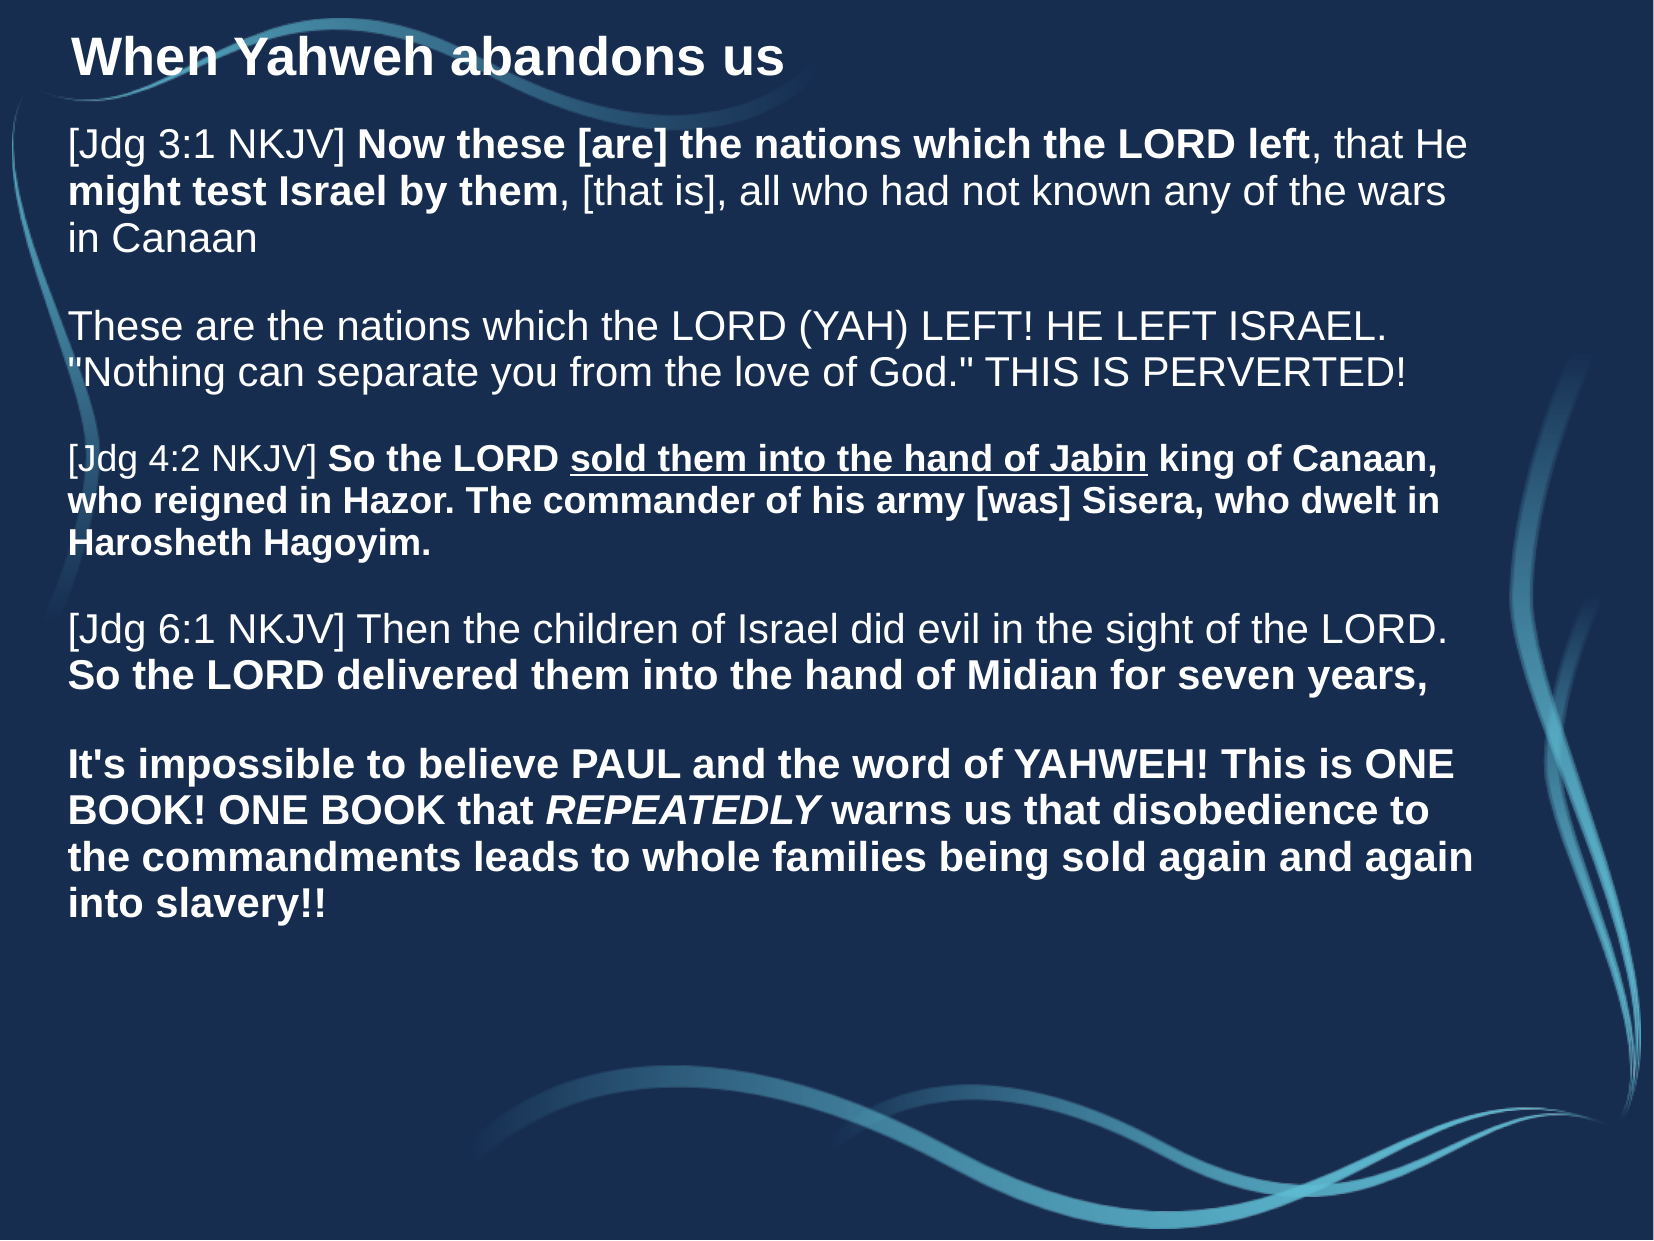

When Yahweh abandons us
[Jdg 3:1 NKJV] Now these [are] the nations which the LORD left, that He might test Israel by them, [that is], all who had not known any of the wars in Canaan
These are the nations which the LORD (YAH) LEFT! HE LEFT ISRAEL. "Nothing can separate you from the love of God." THIS IS PERVERTED!
[Jdg 4:2 NKJV] So the LORD sold them into the hand of Jabin king of Canaan, who reigned in Hazor. The commander of his army [was] Sisera, who dwelt in Harosheth Hagoyim.
[Jdg 6:1 NKJV] Then the children of Israel did evil in the sight of the LORD. So the LORD delivered them into the hand of Midian for seven years,
It's impossible to believe PAUL and the word of YAHWEH! This is ONE BOOK! ONE BOOK that REPEATEDLY warns us that disobedience to the commandments leads to whole families being sold again and again into slavery!!